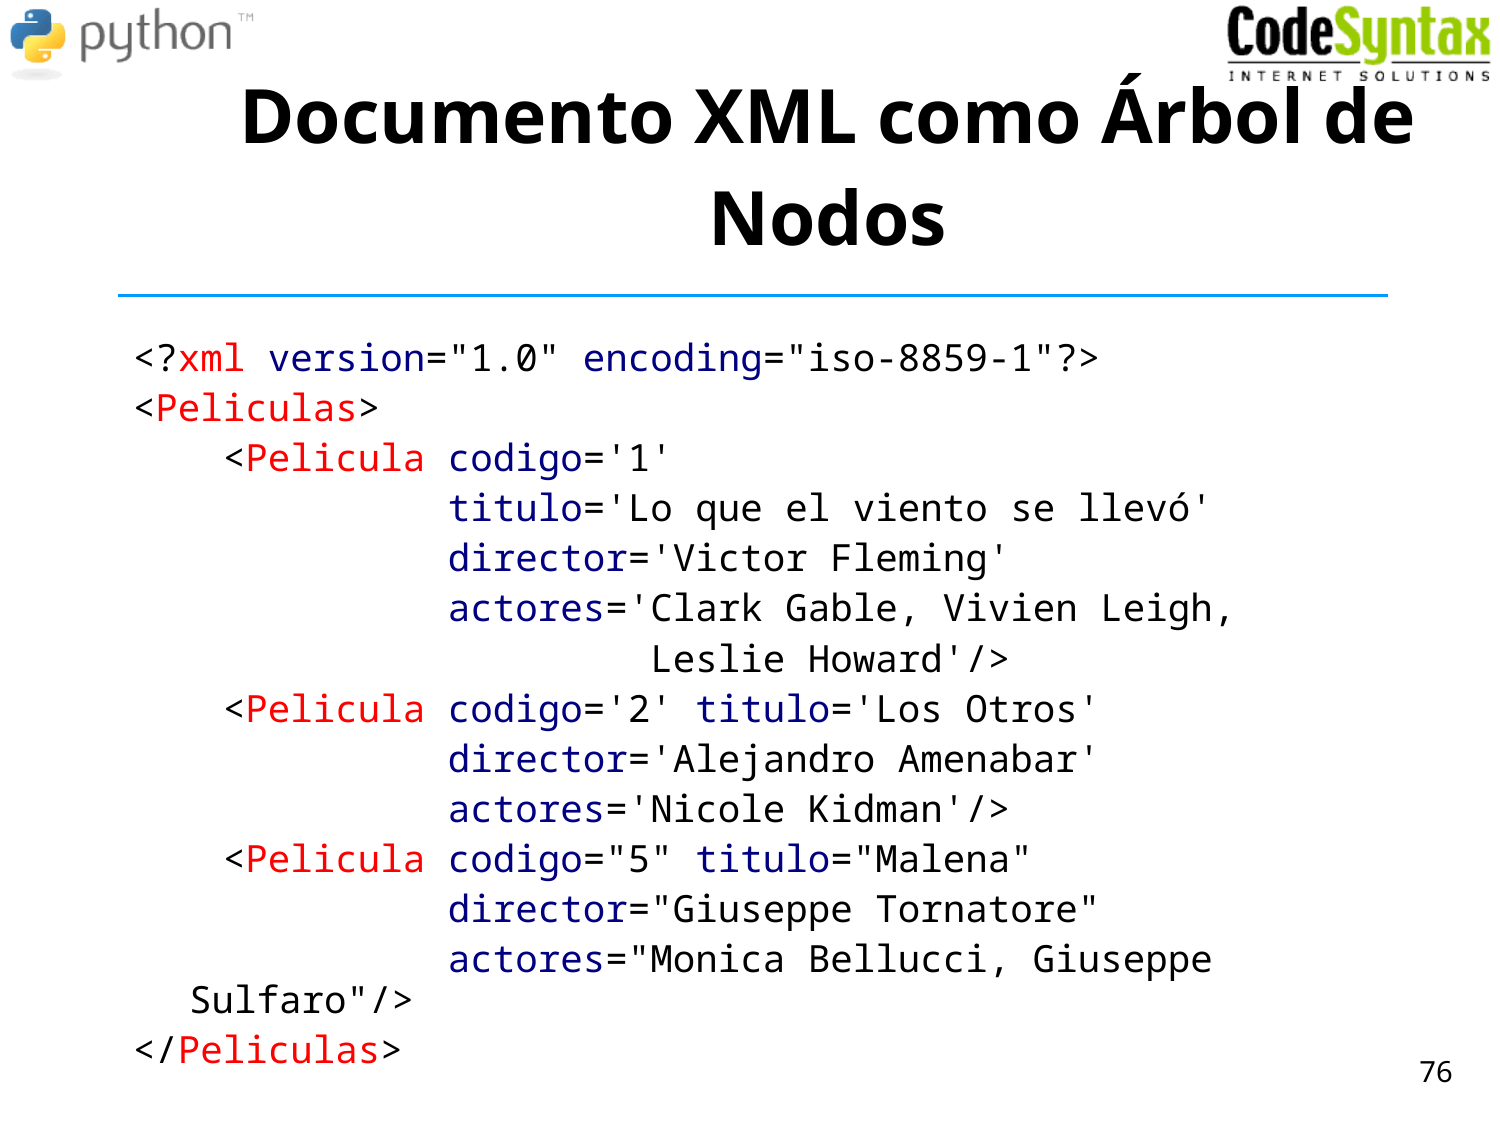

# Documento XML como Árbol de Nodos
<?xml version="1.0" encoding="iso-8859-1"?>
<Peliculas>
 <Pelicula codigo='1'
 titulo='Lo que el viento se llevó'
 director='Victor Fleming'
 actores='Clark Gable, Vivien Leigh,
 Leslie Howard'/>
 <Pelicula codigo='2' titulo='Los Otros'
 director='Alejandro Amenabar'
 actores='Nicole Kidman'/>
 <Pelicula codigo="5" titulo="Malena"
 director="Giuseppe Tornatore"
 actores="Monica Bellucci, Giuseppe Sulfaro"/>
</Peliculas>
76